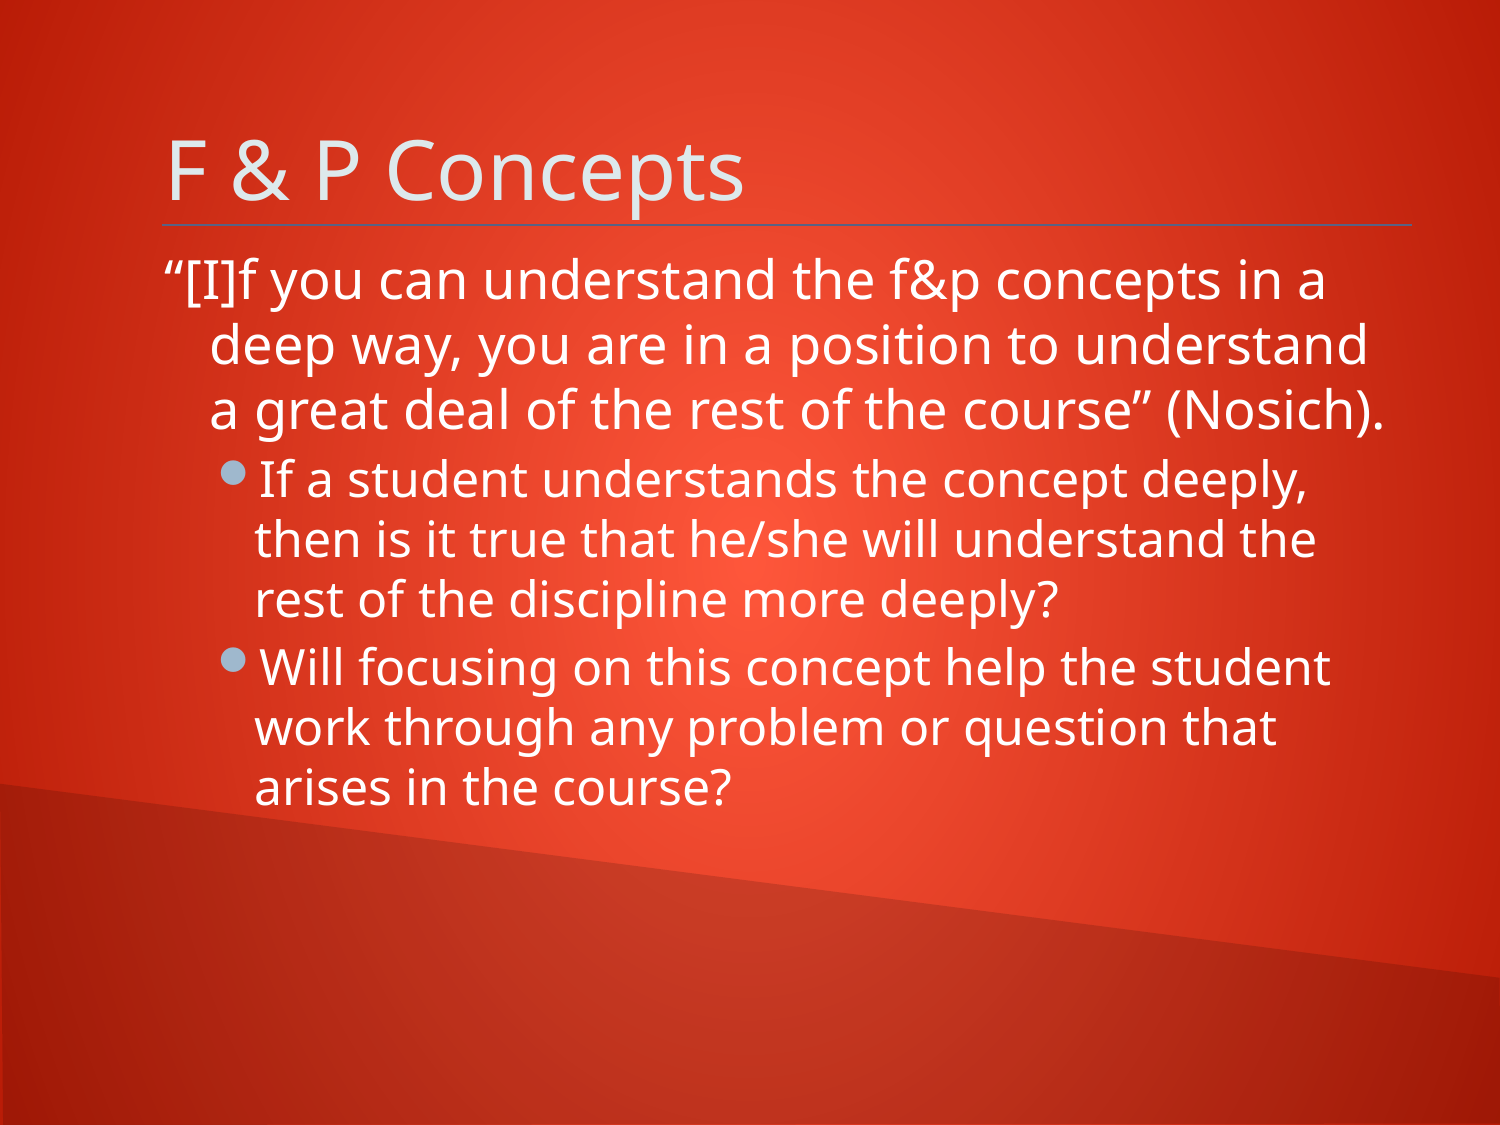

# F & P Concepts
“[I]f you can understand the f&p concepts in a deep way, you are in a position to understand a great deal of the rest of the course” (Nosich).
If a student understands the concept deeply, then is it true that he/she will understand the rest of the discipline more deeply?
Will focusing on this concept help the student work through any problem or question that arises in the course?